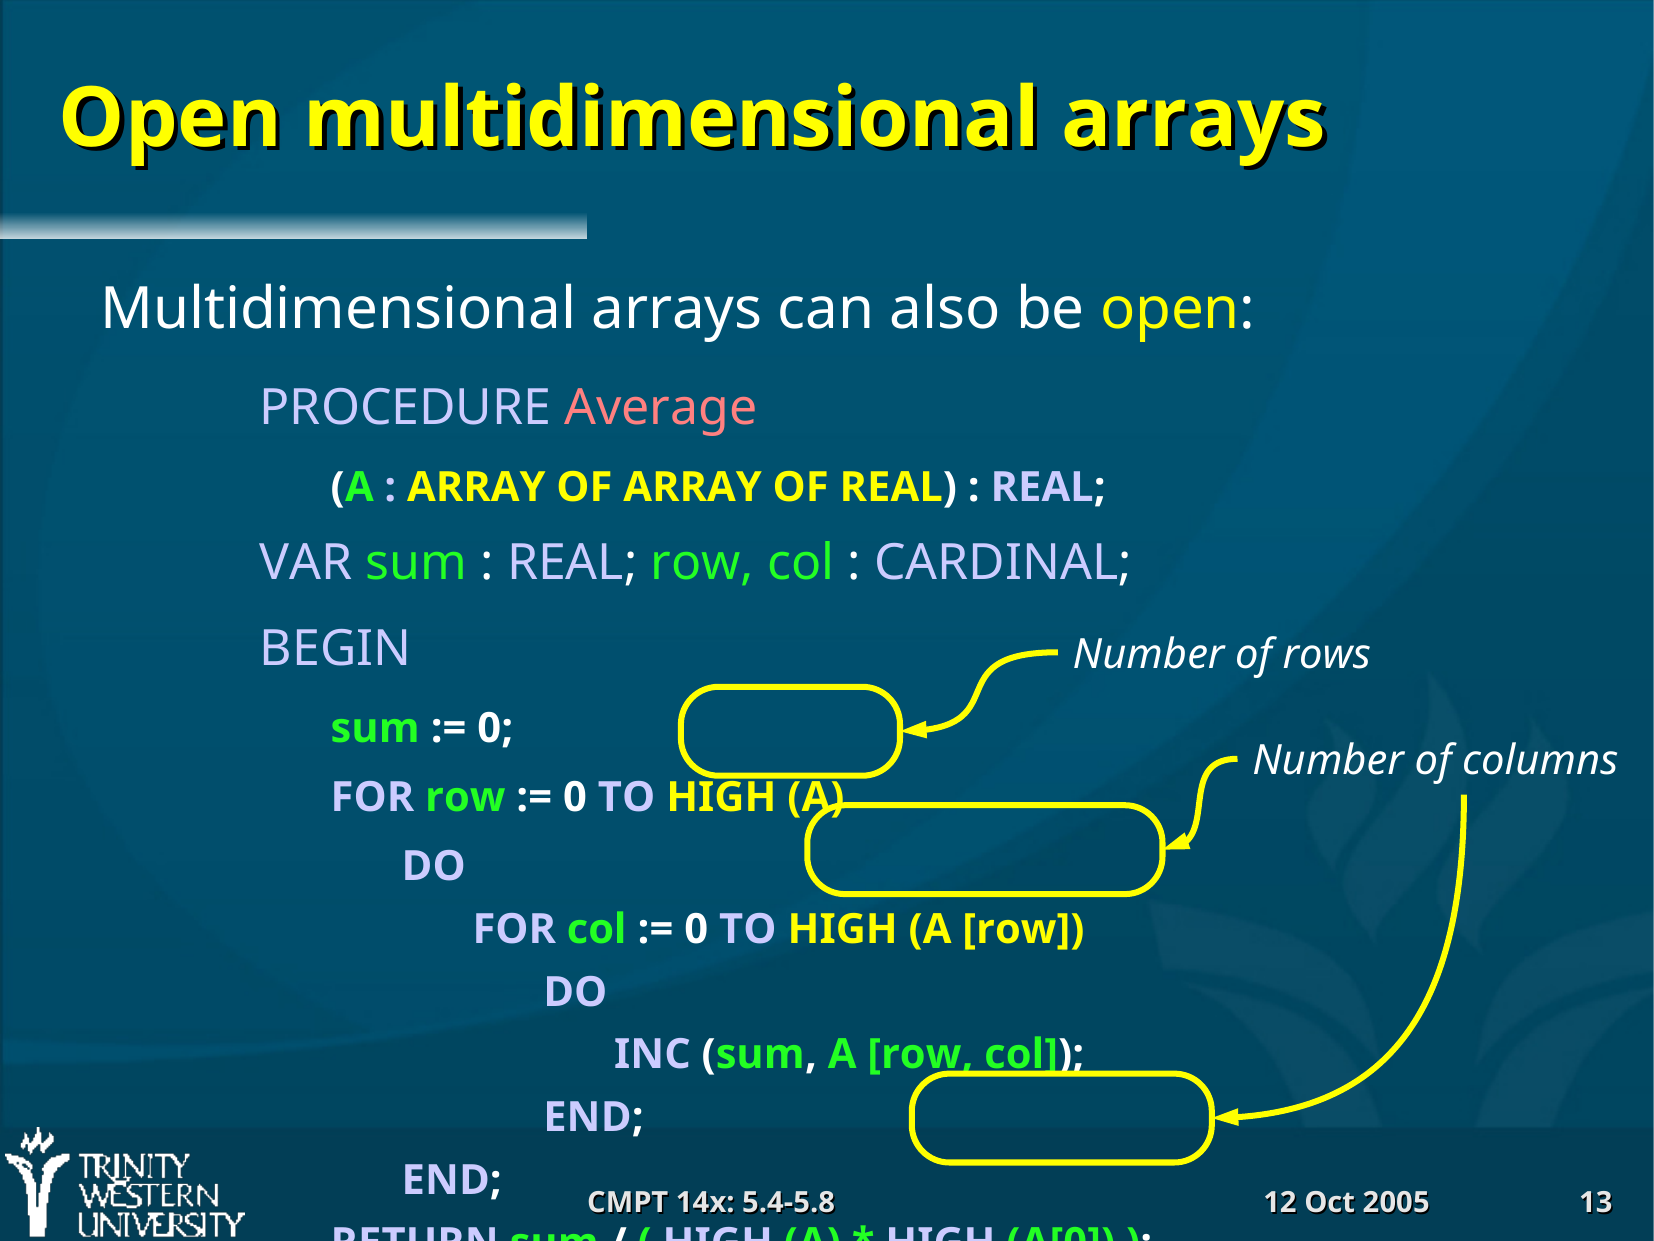

# Open multidimensional arrays
Multidimensional arrays can also be open:
PROCEDURE Average
(A : ARRAY OF ARRAY OF REAL) : REAL;
VAR sum : REAL; row, col : CARDINAL;
BEGIN
sum := 0;
FOR row := 0 TO HIGH (A)
DO
FOR col := 0 TO HIGH (A [row])
DO
INC (sum, A [row, col]);
END;
END;
RETURN sum / ( HIGH (A) * HIGH (A[0]) );
END Average;
Number of rows
Number of columns
CMPT 14x: 5.4-5.8
12 Oct 2005
13